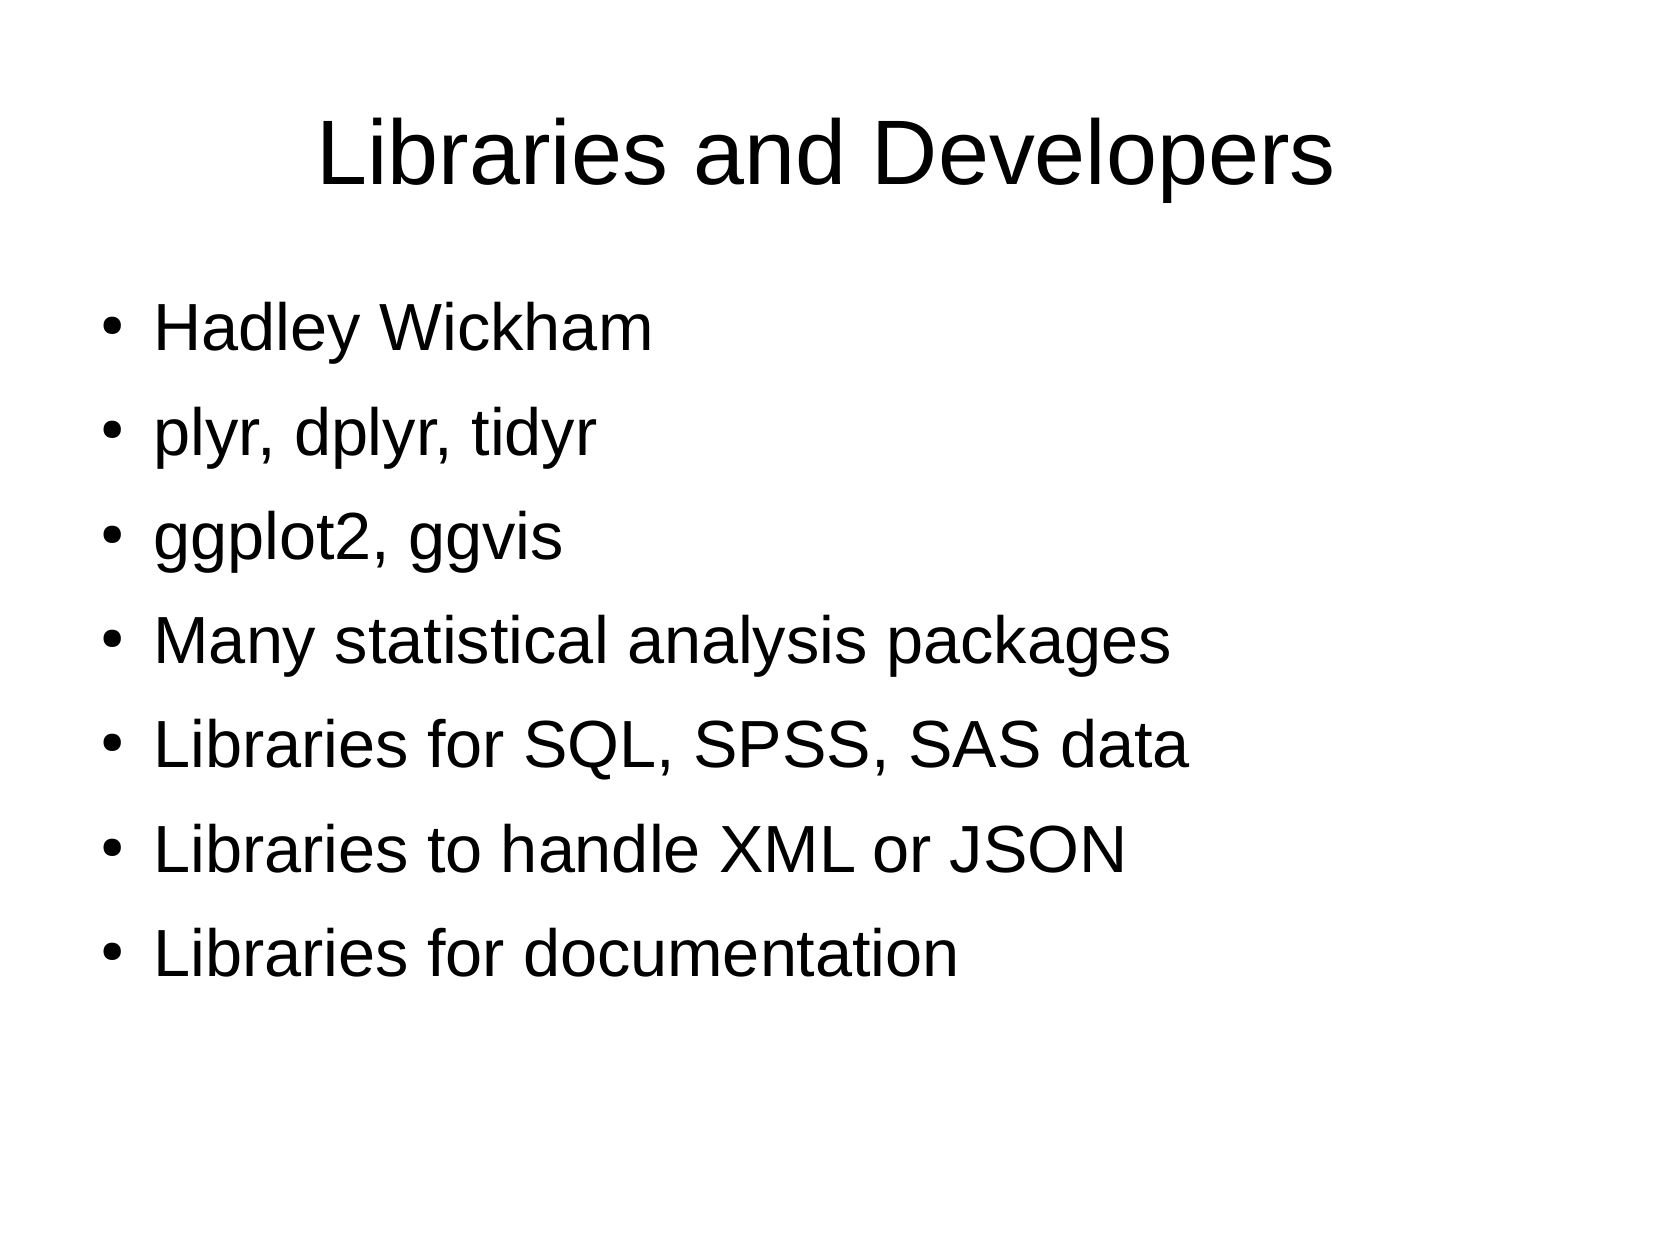

# Libraries and Developers
Hadley Wickham
plyr, dplyr, tidyr
ggplot2, ggvis
Many statistical analysis packages
Libraries for SQL, SPSS, SAS data
Libraries to handle XML or JSON
Libraries for documentation